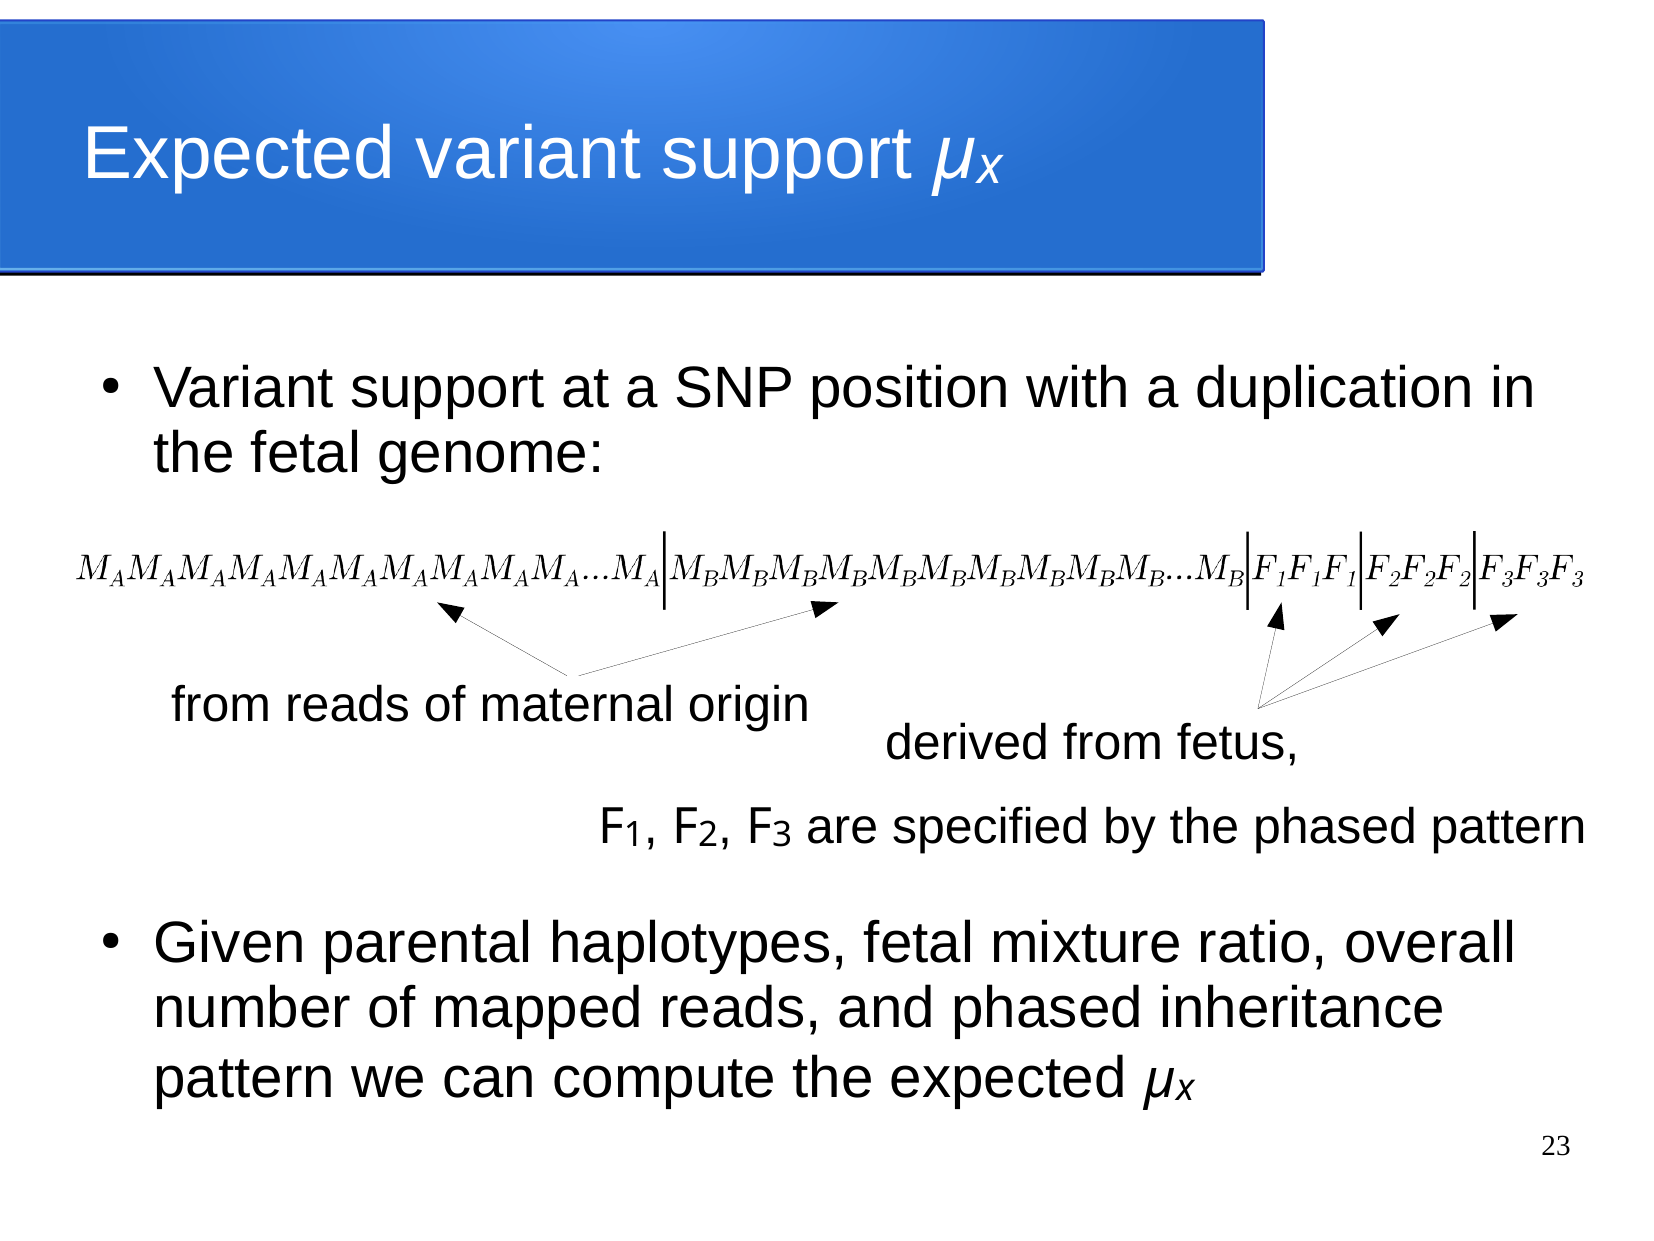

# Expected variant support µx
Variant support at a SNP position with a duplication in the fetal genome:
from reads of maternal origin
derived from fetus,
F1, F2, F3 are specified by the phased pattern
Given parental haplotypes, fetal mixture ratio, overall number of mapped reads, and phased inheritance pattern we can compute the expected µx
23